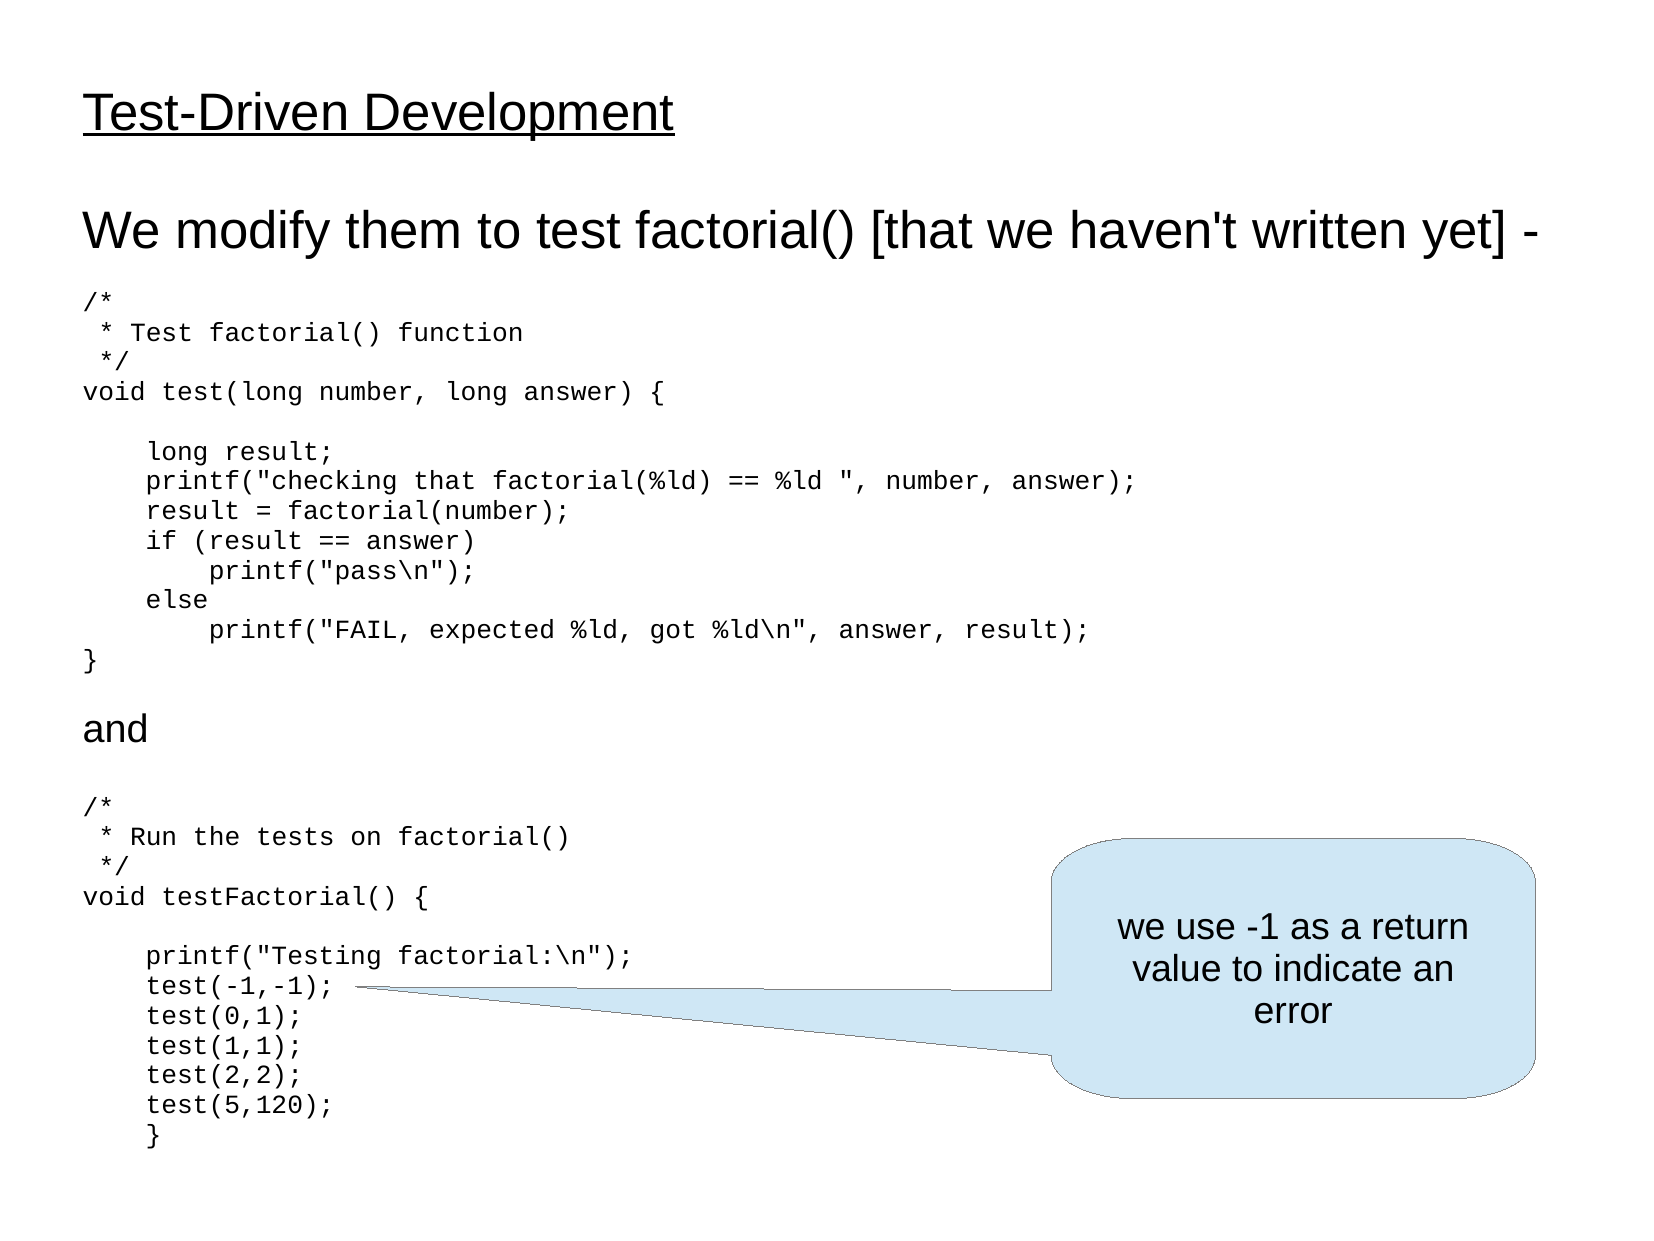

# Test-Driven Development
We modify them to test factorial() [that we haven't written yet] -
/*
 * Test factorial() function
 */
void test(long number, long answer) {
 long result;
 printf("checking that factorial(%ld) == %ld ", number, answer);
 result = factorial(number);
 if (result == answer)
 printf("pass\n");
 else
 printf("FAIL, expected %ld, got %ld\n", answer, result);
}
and
/*
 * Run the tests on factorial()
 */
void testFactorial() {
 printf("Testing factorial:\n");
 test(-1,-1);
 test(0,1);
 test(1,1);
 test(2,2);
 test(5,120);
 }
we use -1 as a return
value to indicate an
error